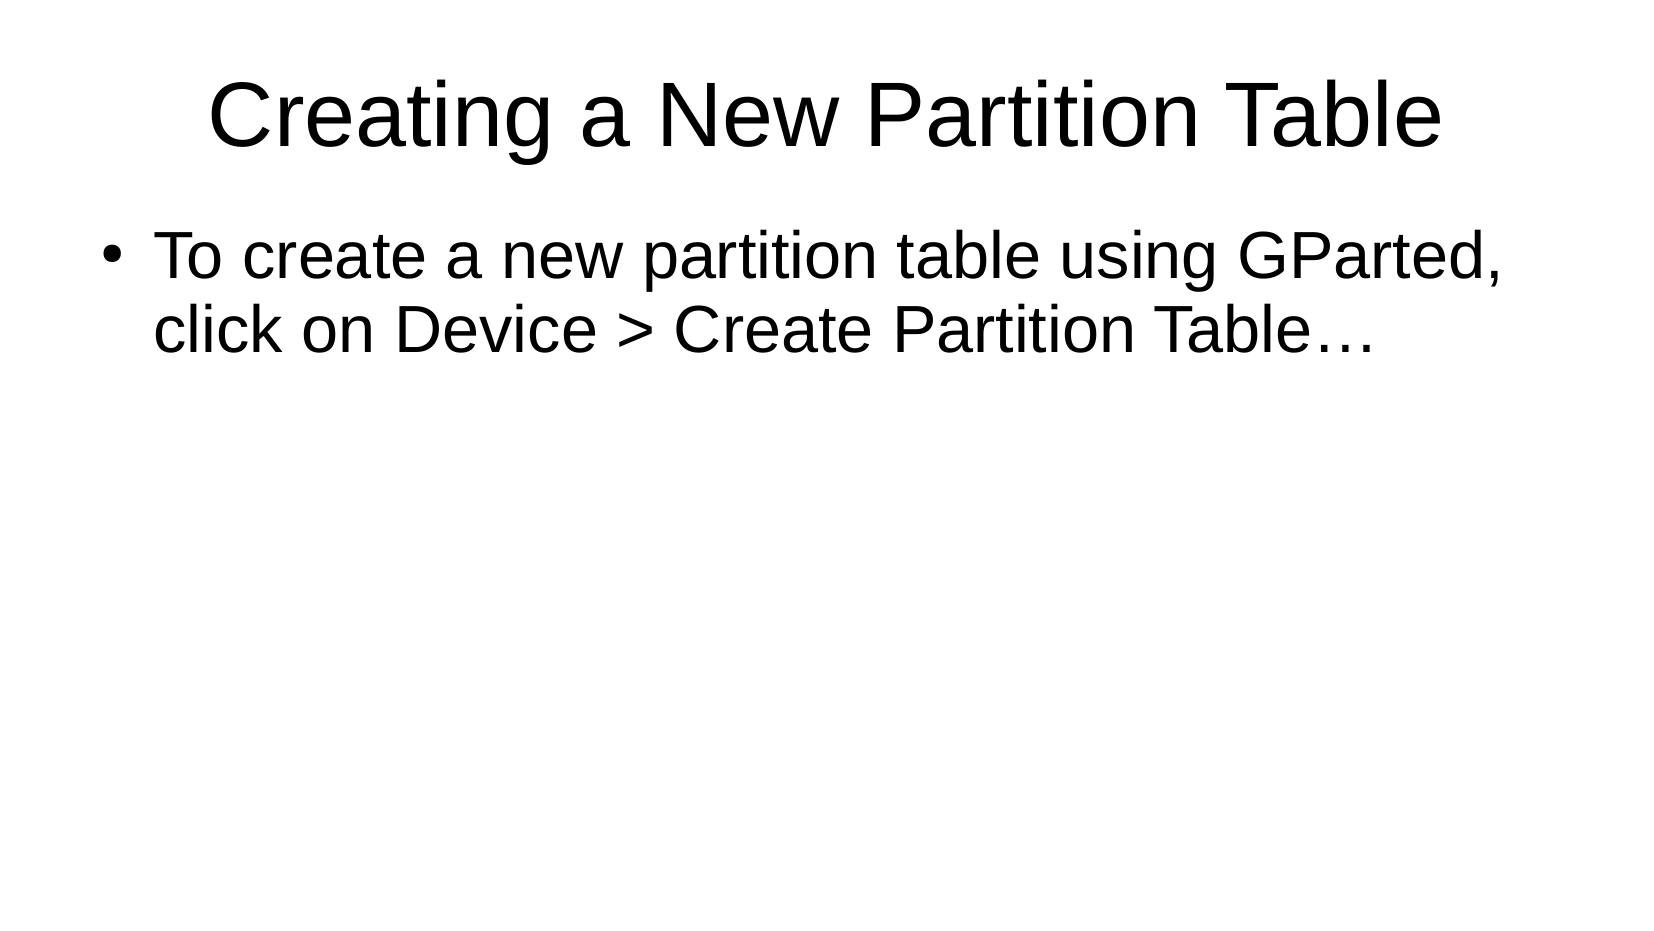

# Creating a New Partition Table
To create a new partition table using GParted, click on Device > Create Partition Table…